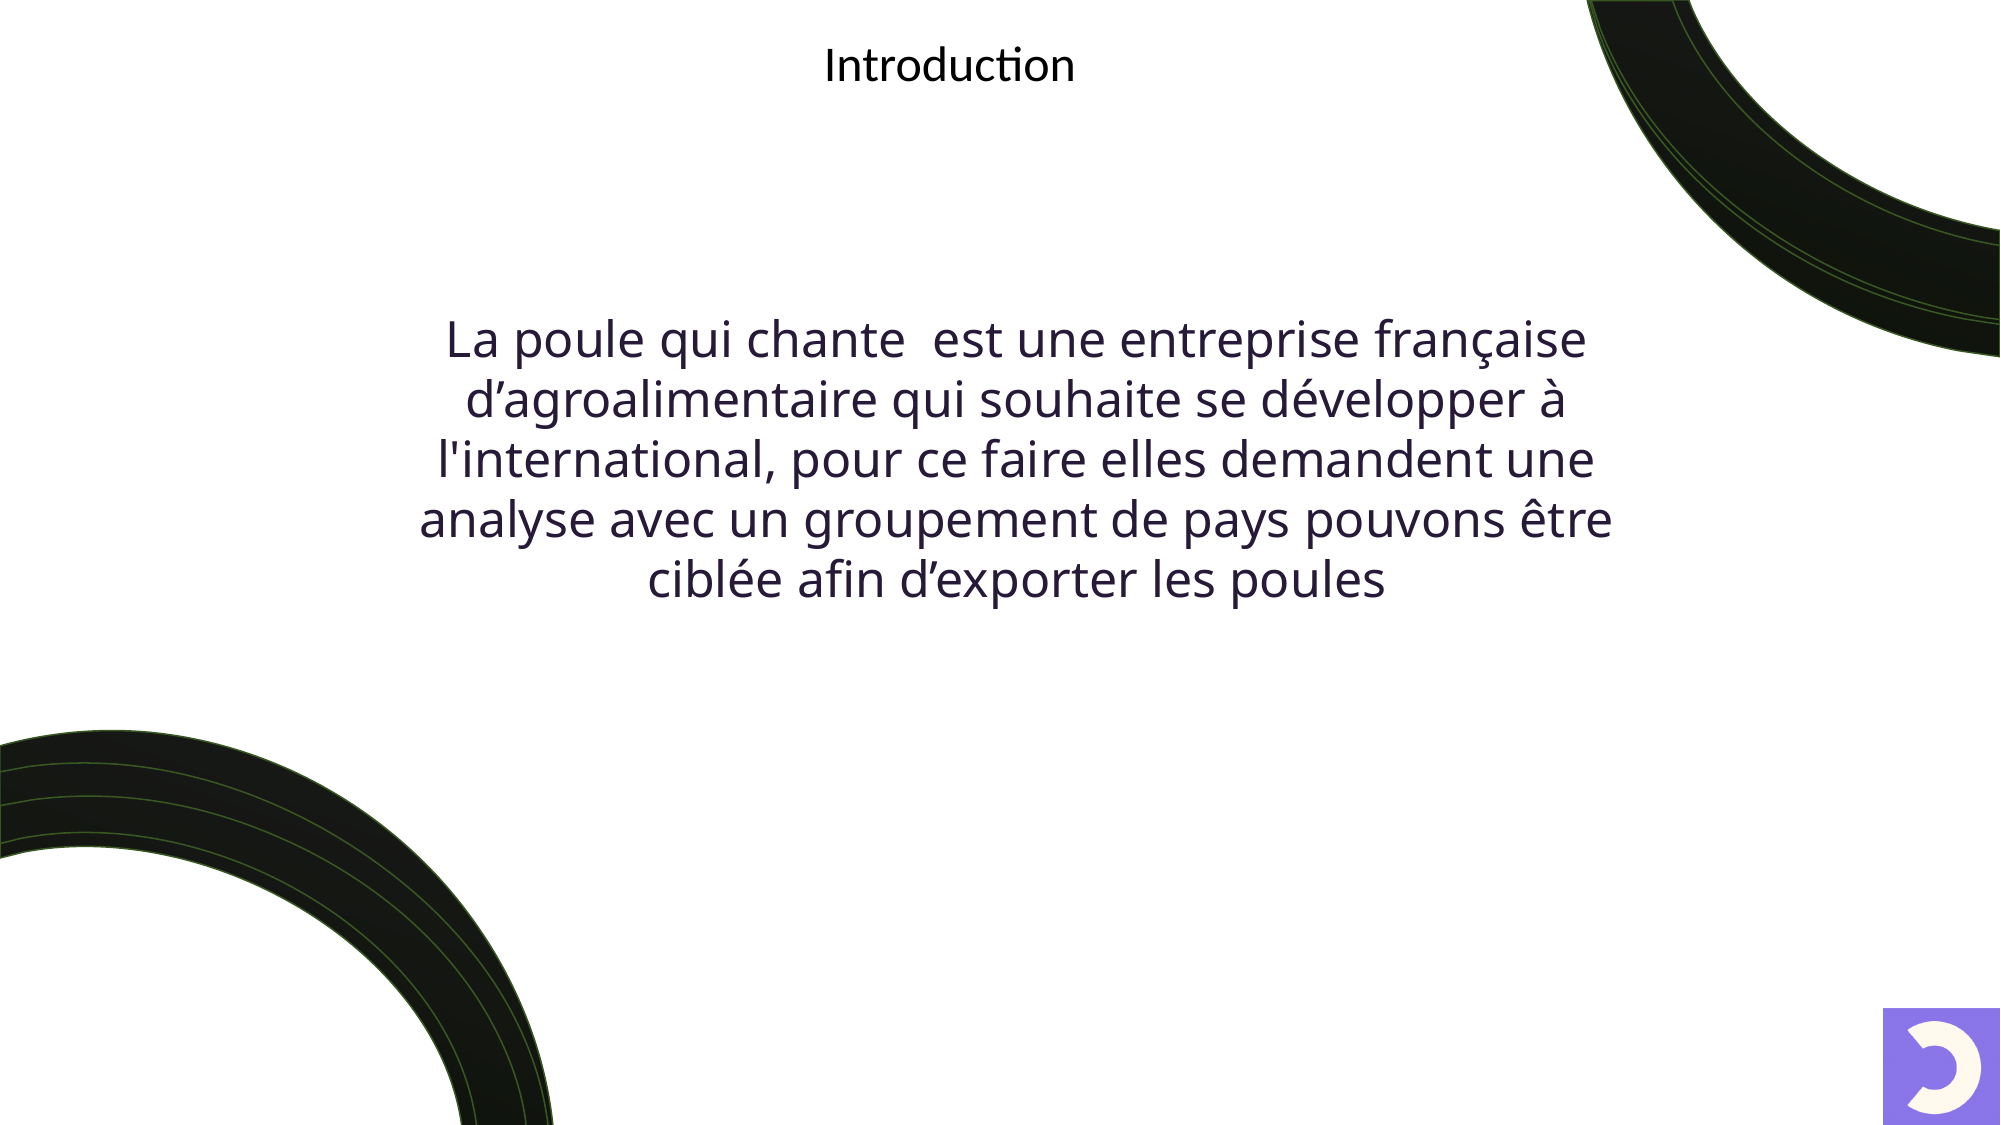

# Introduction
La poule qui chante est une entreprise française d’agroalimentaire qui souhaite se développer à l'international, pour ce faire elles demandent une analyse avec un groupement de pays pouvons être ciblée afin d’exporter les poules